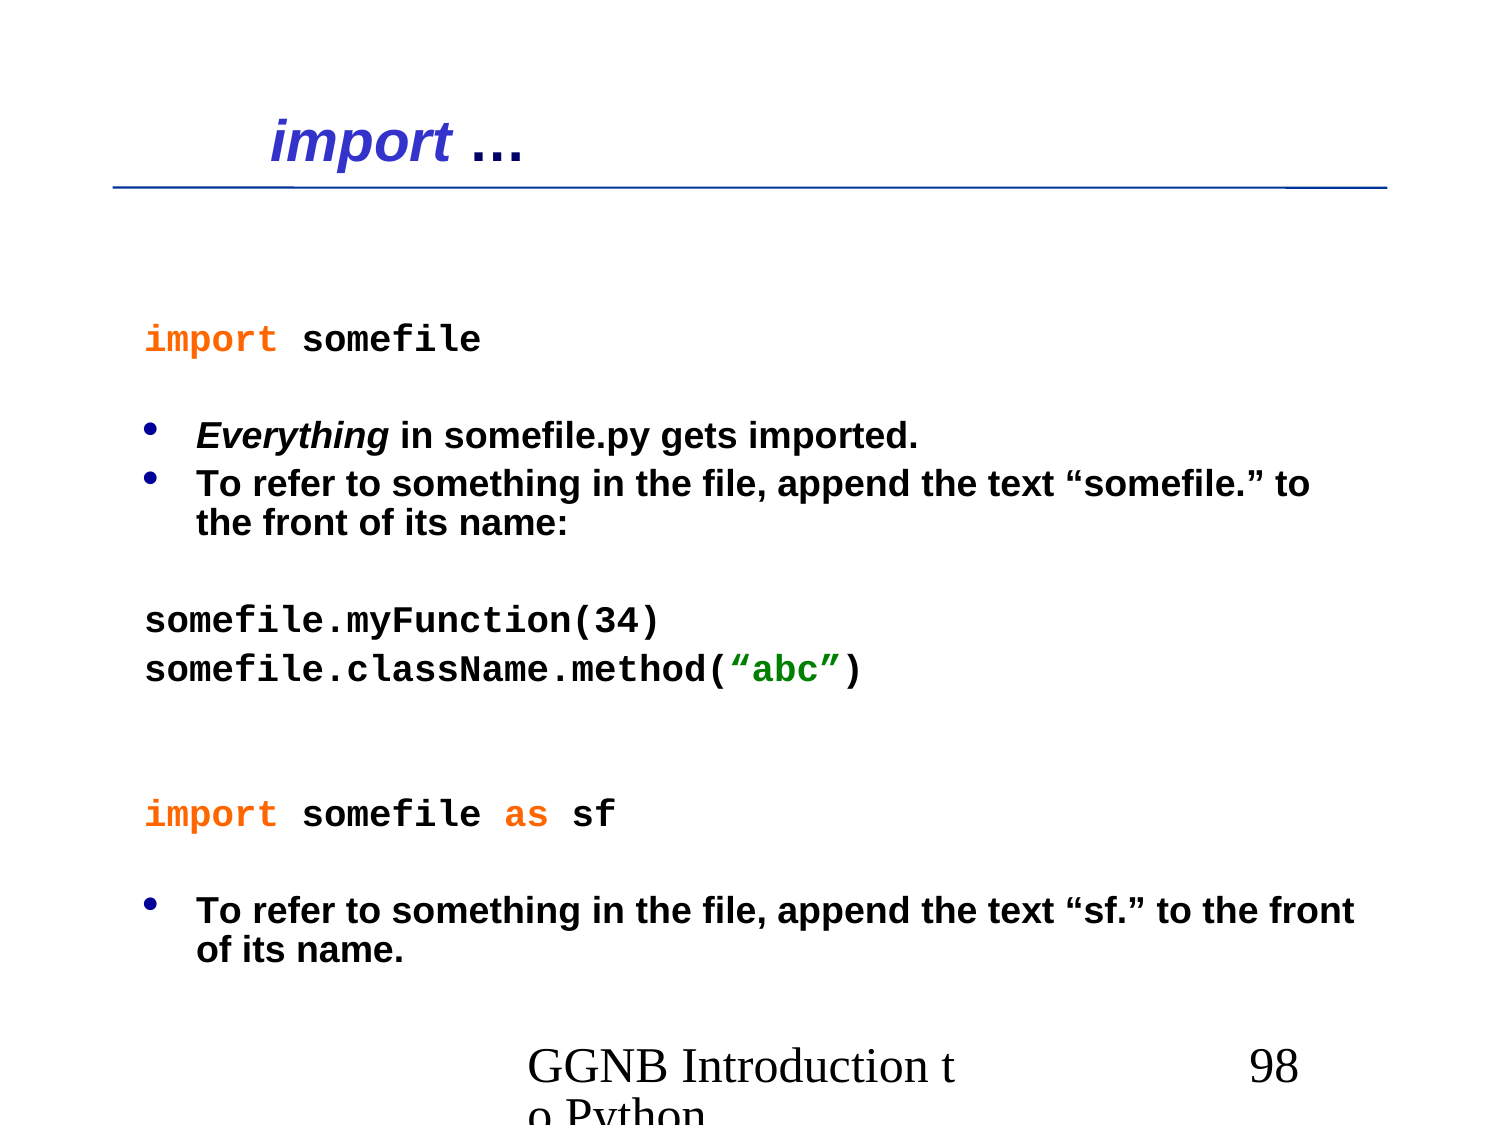

# import …
import somefile
Everything in somefile.py gets imported.
To refer to something in the file, append the text “somefile.” to the front of its name:
somefile.myFunction(34)
somefile.className.method(“abc”)
import somefile as sf
To refer to something in the file, append the text “sf.” to the front of its name.
98
GGNB Introduction to Python